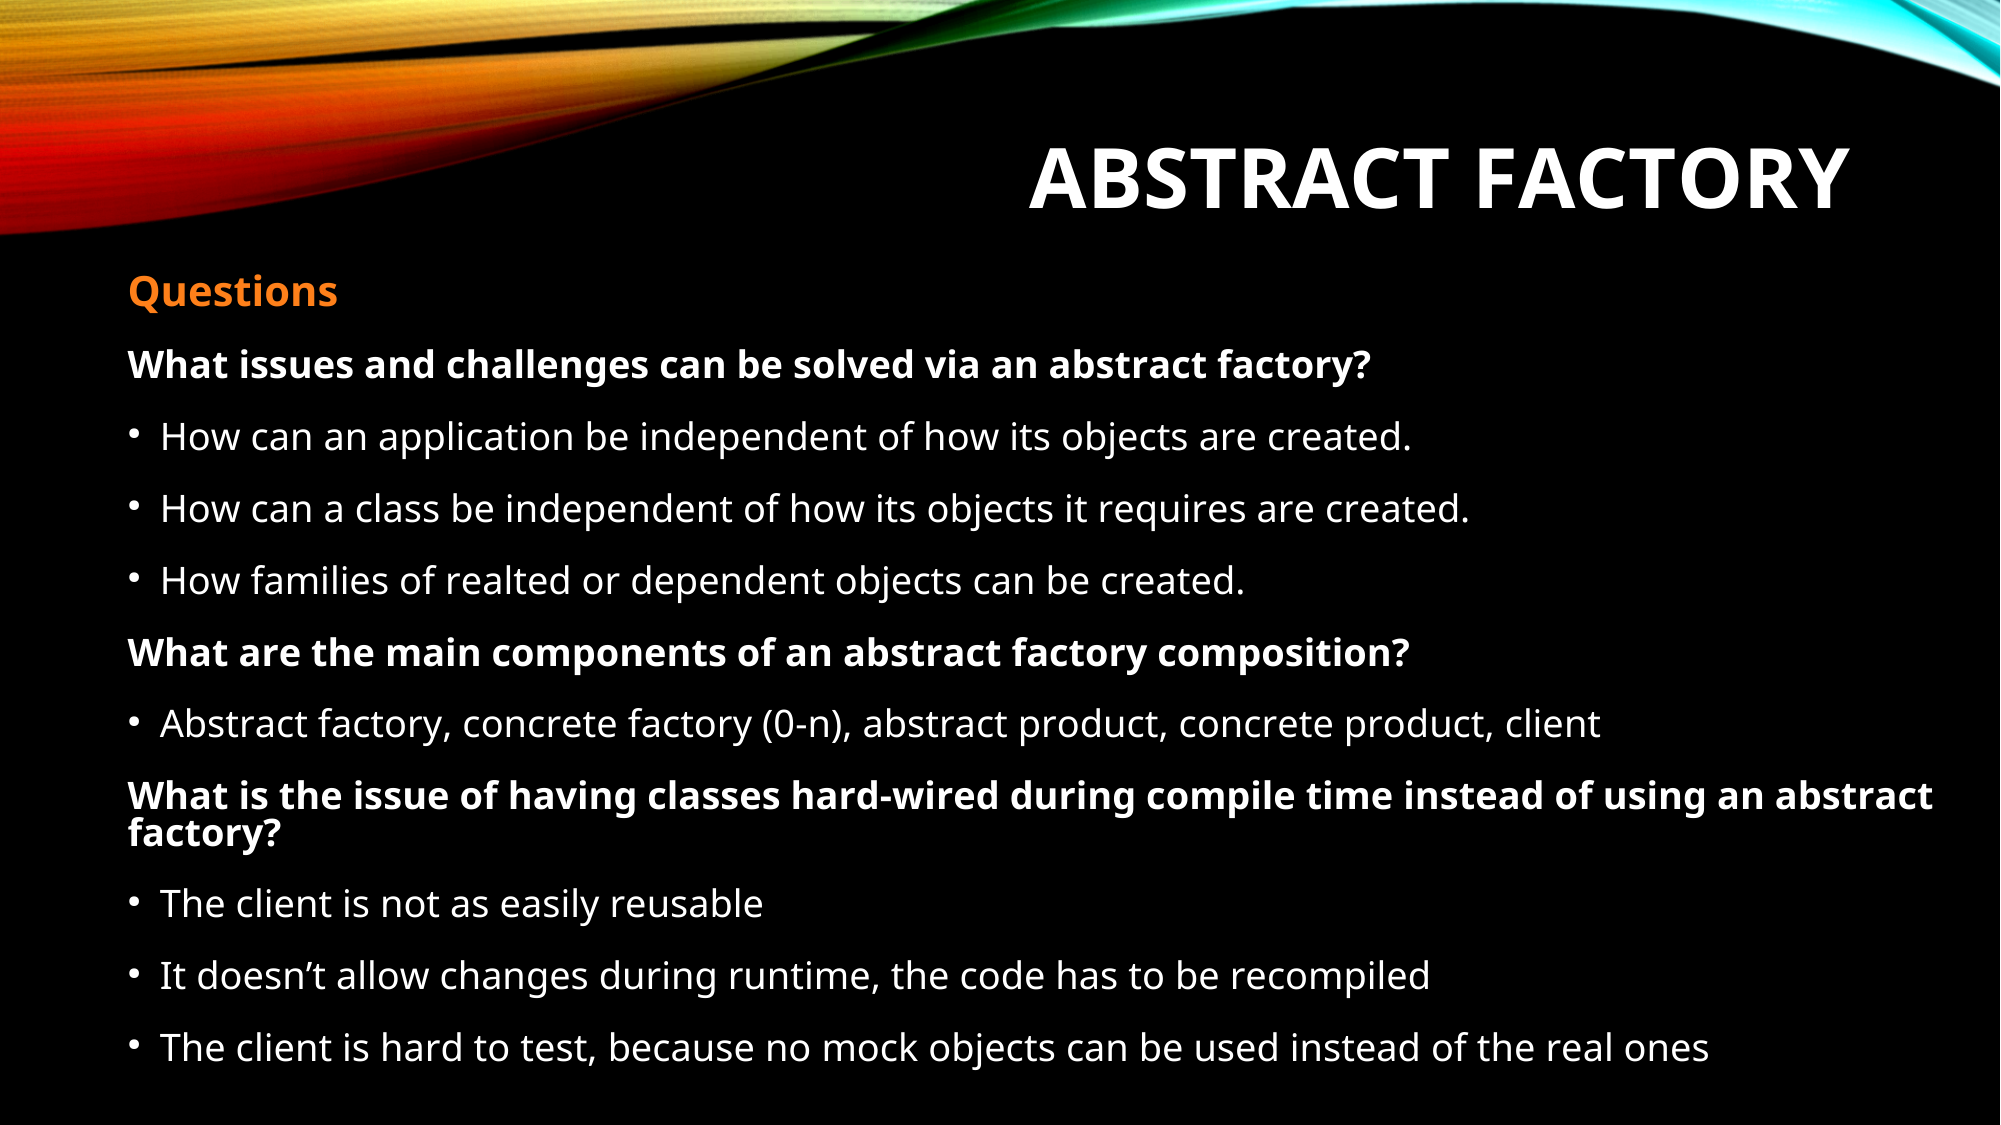

# ABSTRACT FACTORY
Questions
What issues and challenges can be solved via an abstract factory?
How can an application be independent of how its objects are created.
How can a class be independent of how its objects it requires are created.
How families of realted or dependent objects can be created.
What are the main components of an abstract factory composition?
Abstract factory, concrete factory (0-n), abstract product, concrete product, client
What is the issue of having classes hard-wired during compile time instead of using an abstract factory?
The client is not as easily reusable
It doesn’t allow changes during runtime, the code has to be recompiled
The client is hard to test, because no mock objects can be used instead of the real ones